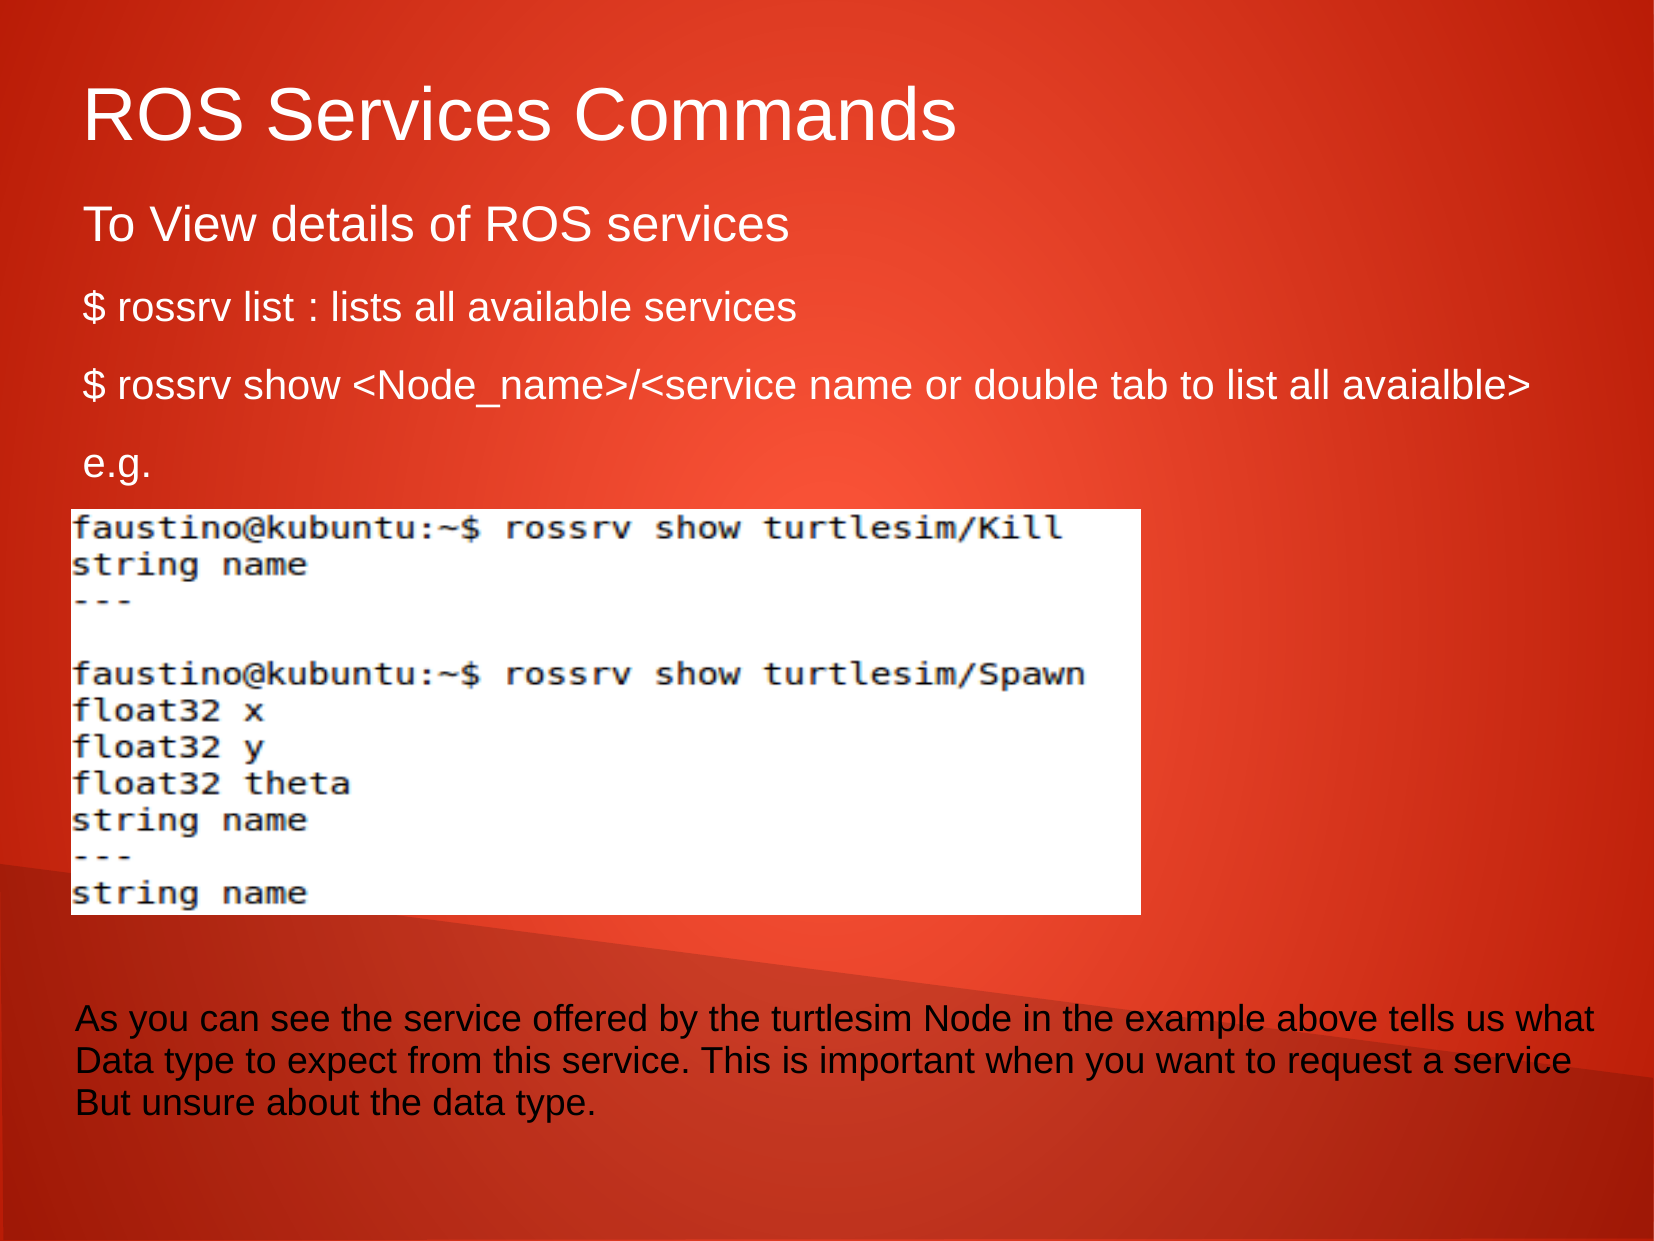

# ROS Services Commands
To View details of ROS services
$ rossrv list	: lists all available services
$ rossrv show <Node_name>/<service name or double tab to list all avaialble>
e.g.
As you can see the service offered by the turtlesim Node in the example above tells us what
Data type to expect from this service. This is important when you want to request a service
But unsure about the data type.